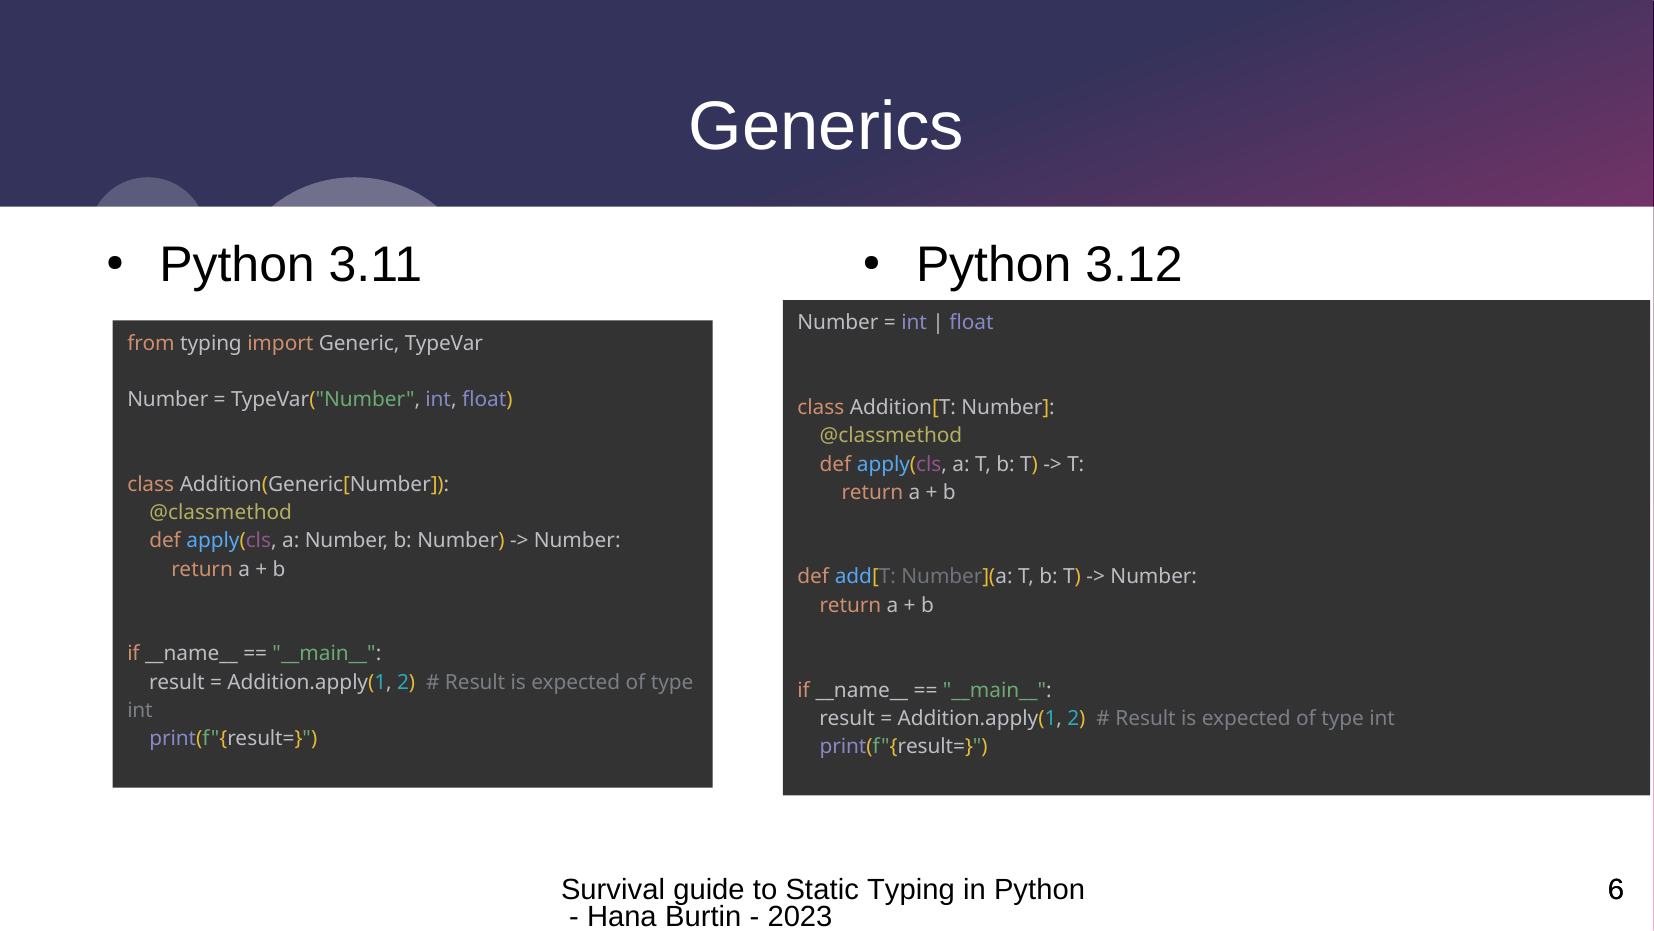

# Generics
Python 3.11
Python 3.12
Number = int | float
class Addition[T: Number]:
 @classmethod
 def apply(cls, a: T, b: T) -> T:
 return a + b
def add[T: Number](a: T, b: T) -> Number:
 return a + b
if __name__ == "__main__":
 result = Addition.apply(1, 2) # Result is expected of type int
 print(f"{result=}")
from typing import Generic, TypeVar
Number = TypeVar("Number", int, float)
class Addition(Generic[Number]):
 @classmethod
 def apply(cls, a: Number, b: Number) -> Number:
 return a + b
if __name__ == "__main__":
 result = Addition.apply(1, 2) # Result is expected of type int
 print(f"{result=}")
Survival guide to Static Typing in Python - Hana Burtin - 2023
6